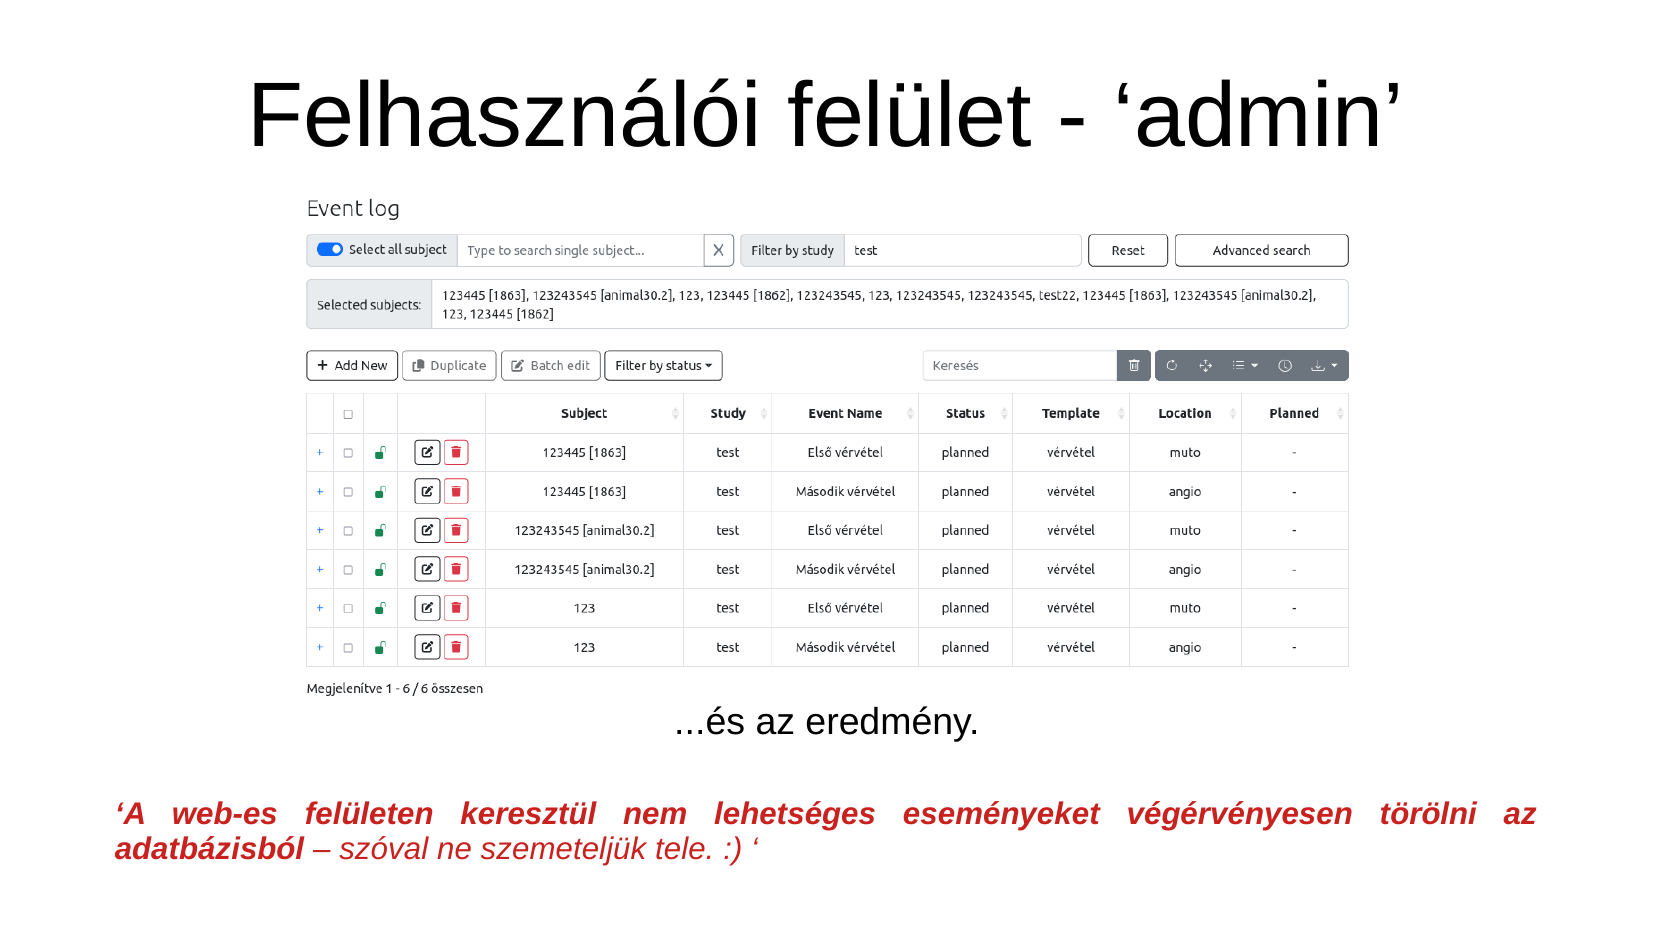

# Felhasználói felület - ‘admin’
...és az eredmény.
‘A web-es felületen keresztül nem lehetséges eseményeket végérvényesen törölni az adatbázisból – szóval ne szemeteljük tele. :) ‘